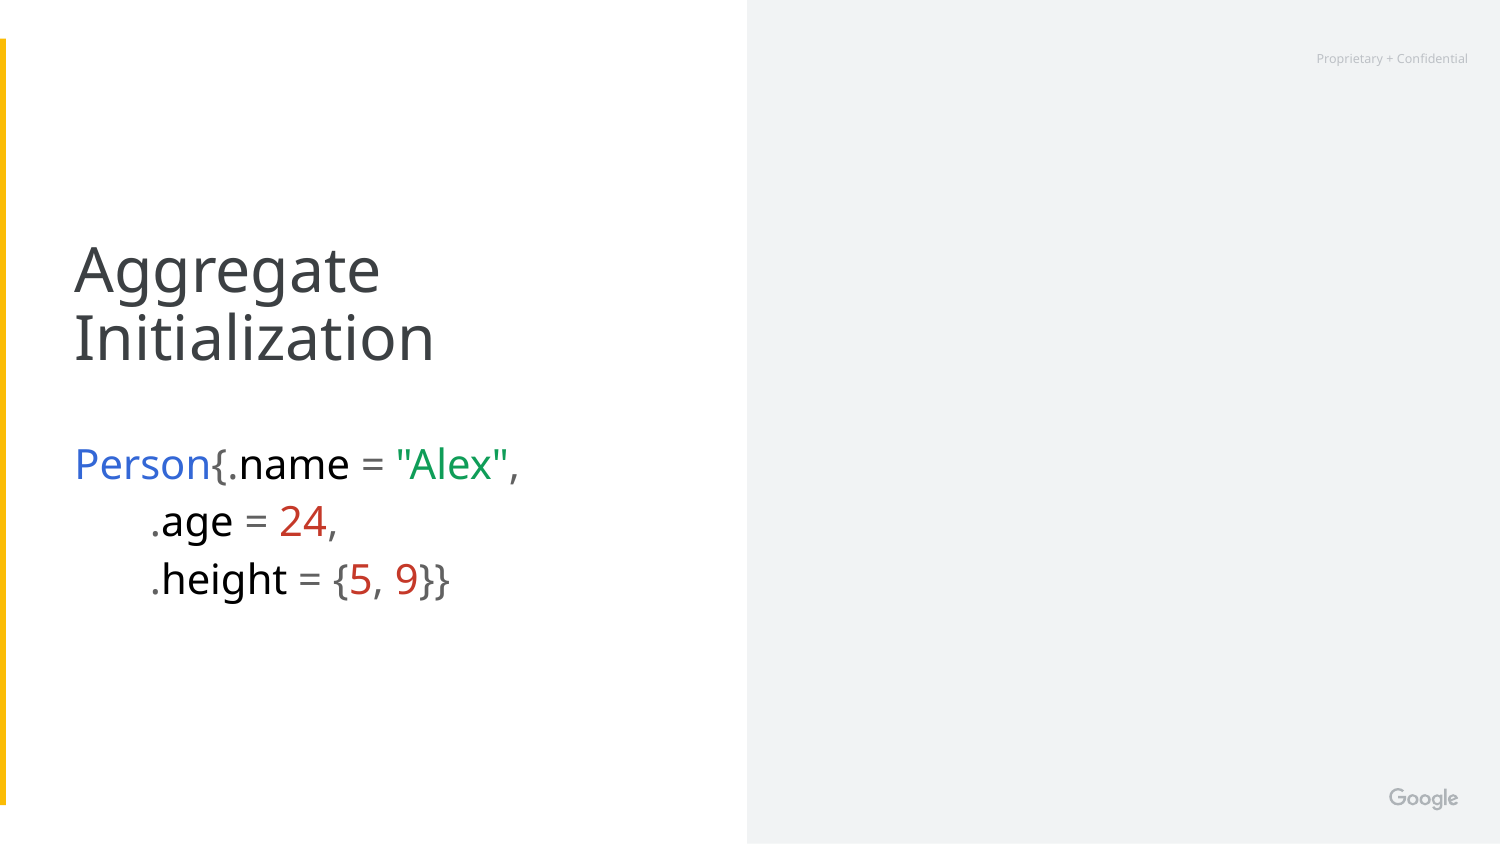

Aggregate Initialization
# Person{.name = "Alex",
 .age = 24,
 .height = {5, 9}}